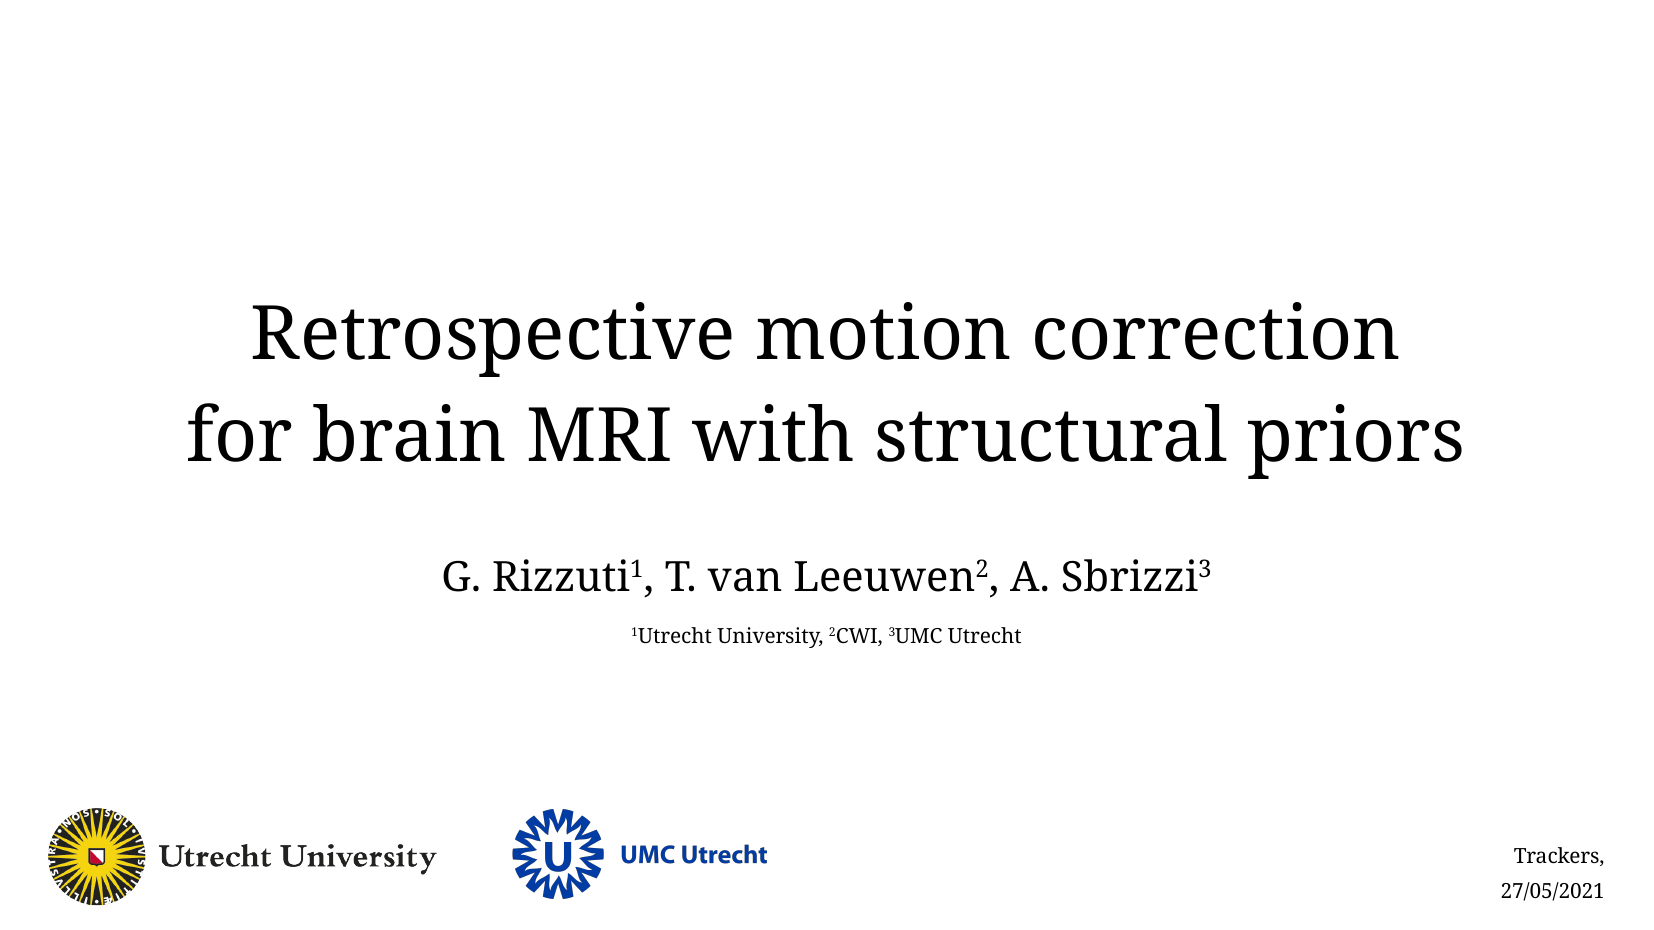

Retrospective motion correction
for brain MRI with structural priors
G. Rizzuti1, T. van Leeuwen2, A. Sbrizzi3
1Utrecht University, 2CWI, 3UMC Utrecht
Trackers,
27/05/2021